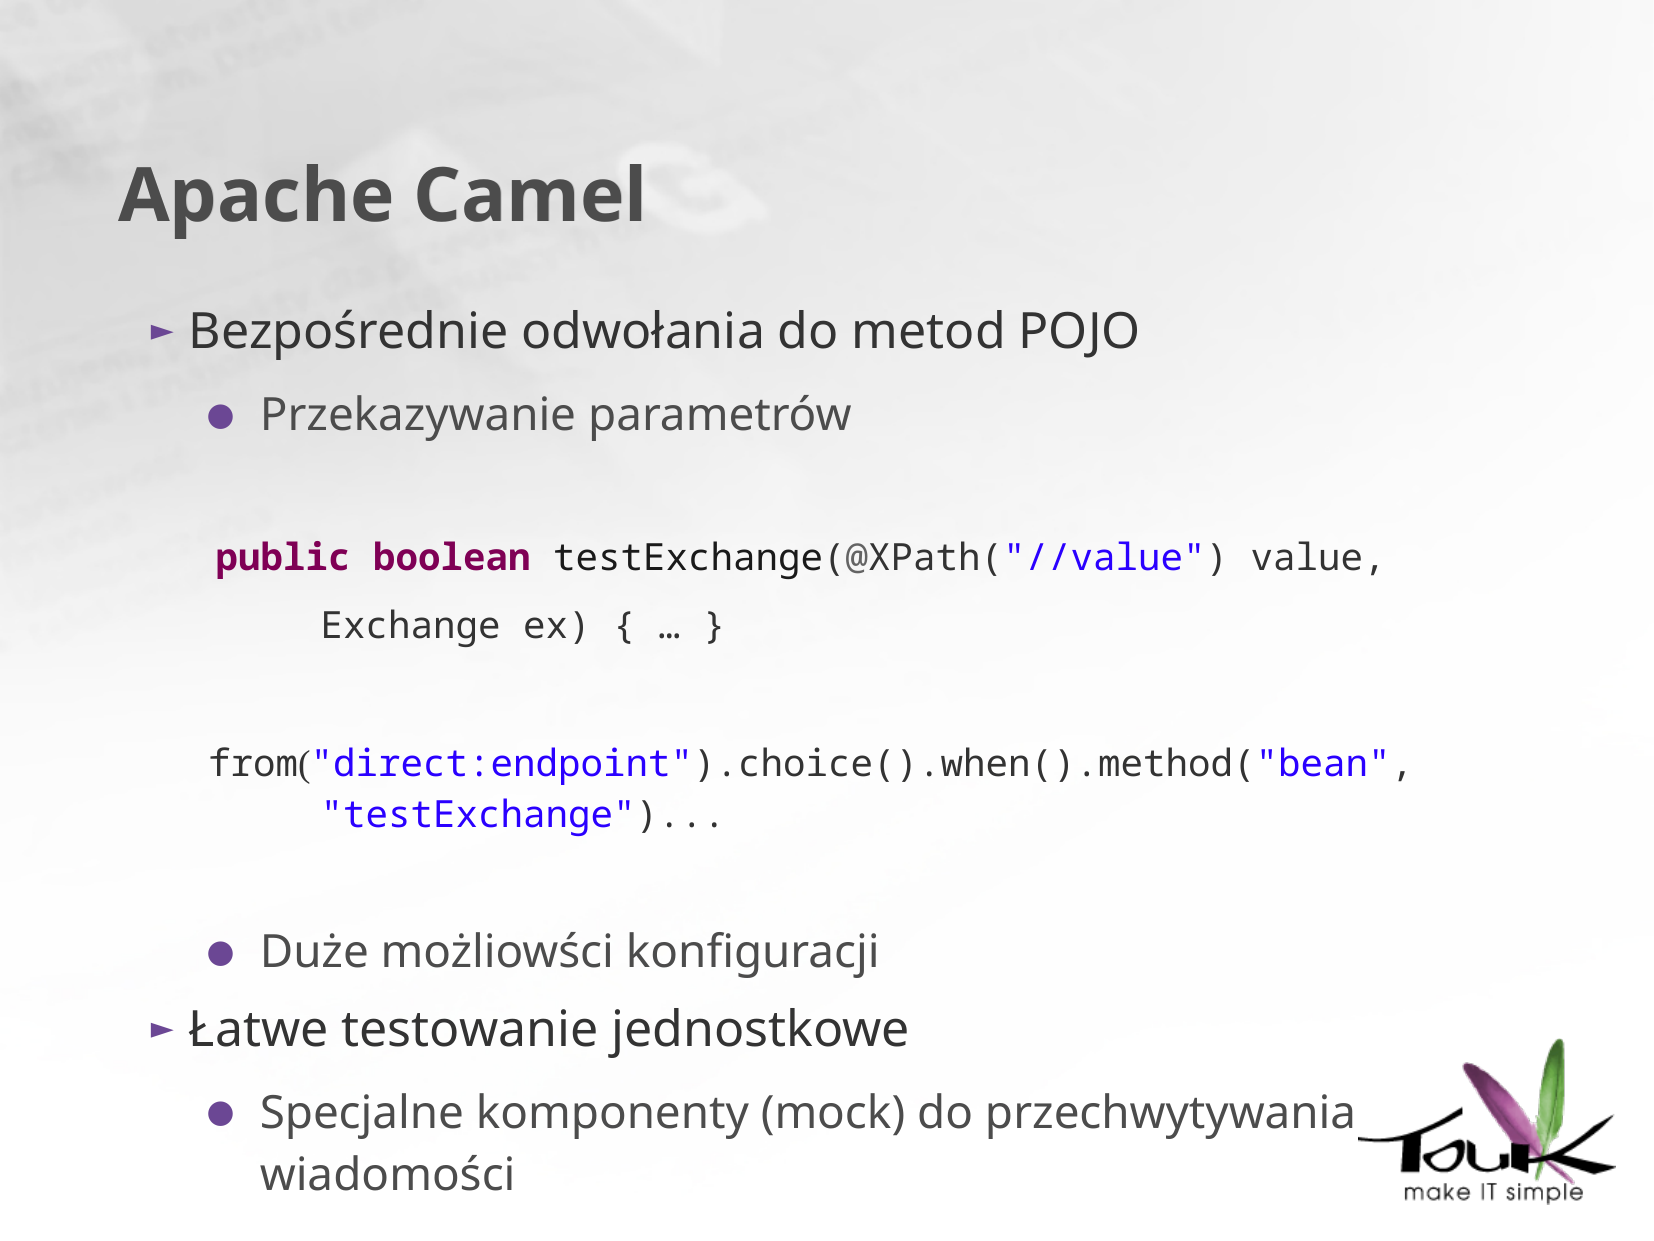

# Apache Camel
Bezpośrednie odwołania do metod POJO
Przekazywanie parametrów
 public boolean testExchange(@XPath("//value") value,
 Exchange ex) { … }
 from("direct:endpoint").choice().when().method("bean", "testExchange")...
Duże możliowści konfiguracji
Łatwe testowanie jednostkowe
Specjalne komponenty (mock) do przechwytywania wiadomości